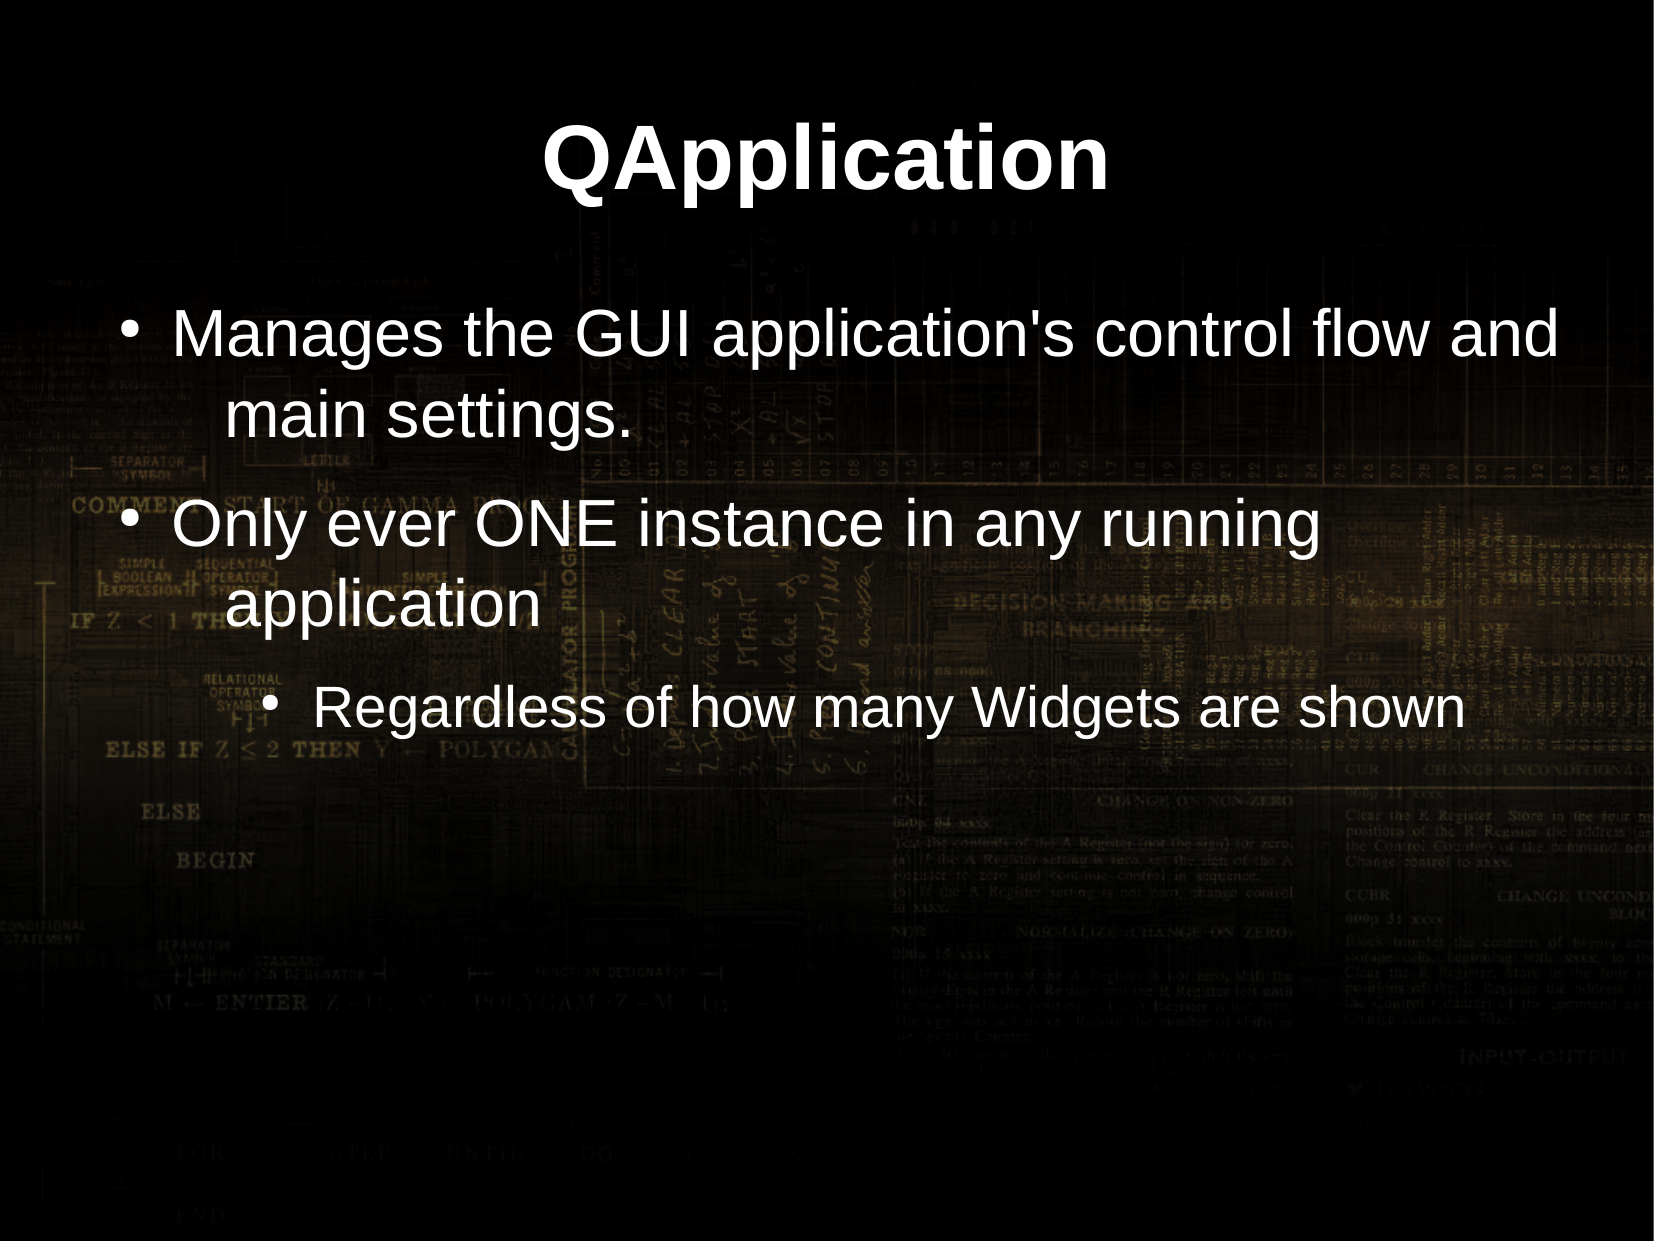

# QApplication
Manages the GUI application's control flow and main settings.
Only ever ONE instance in any running application
Regardless of how many Widgets are shown